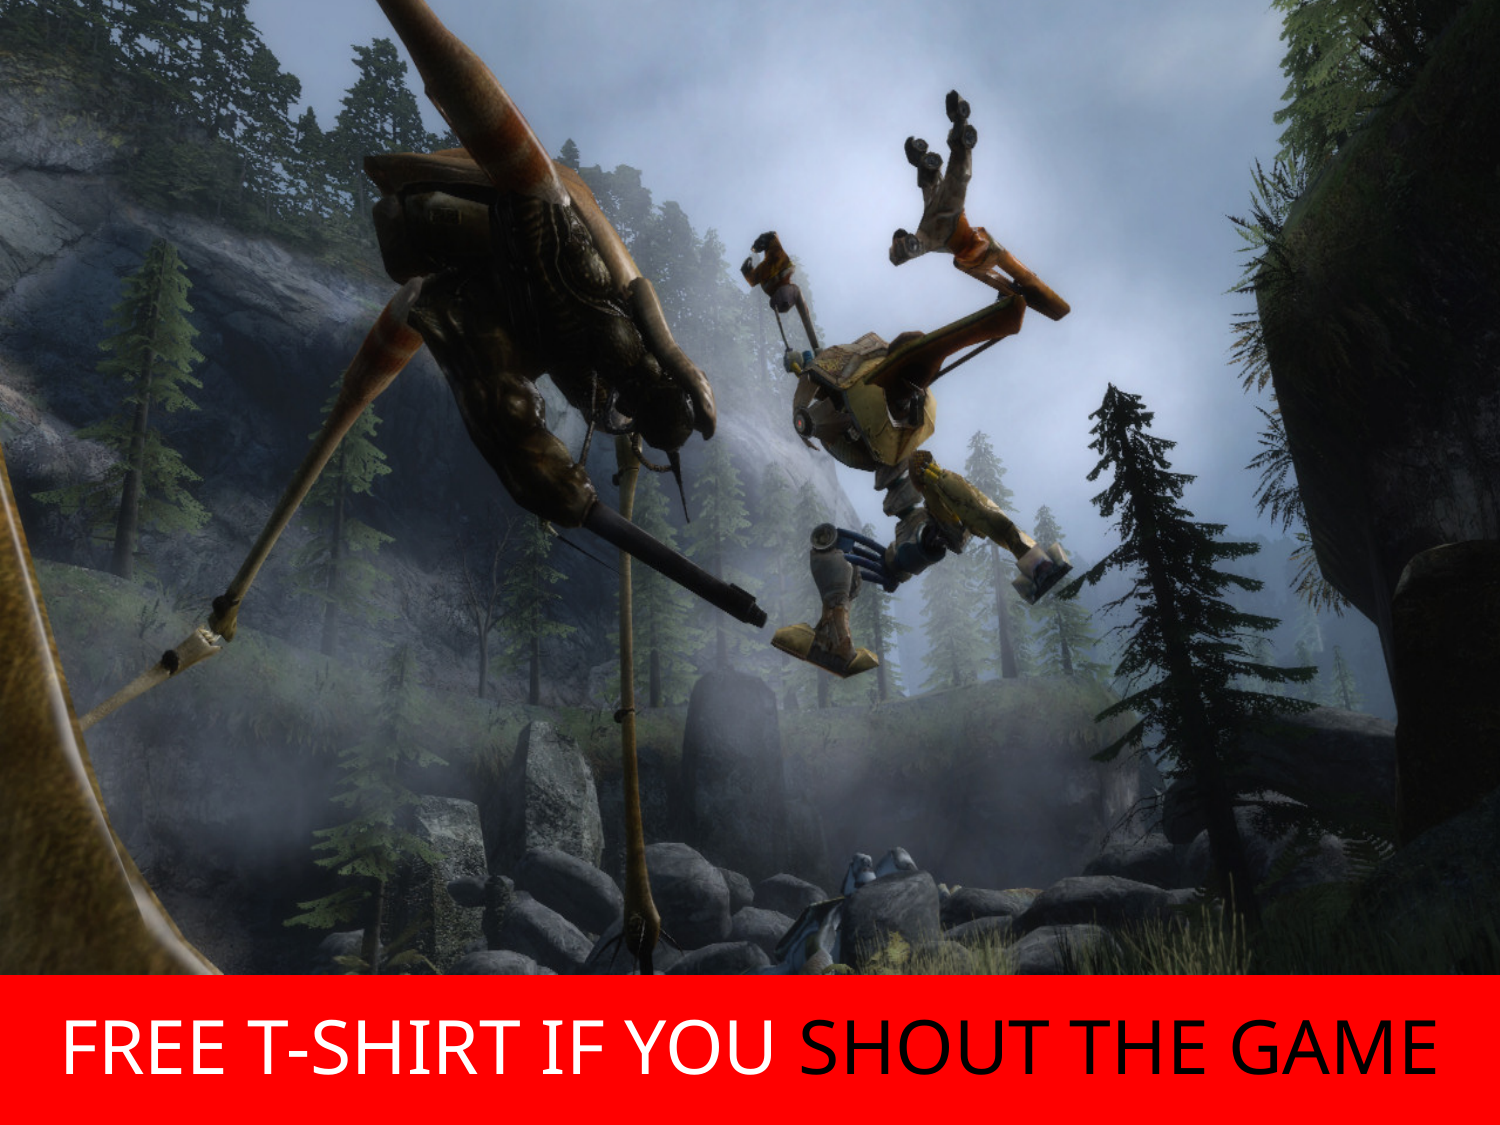

# FREE T-SHIRT IF YOU SHOUT THE GAME